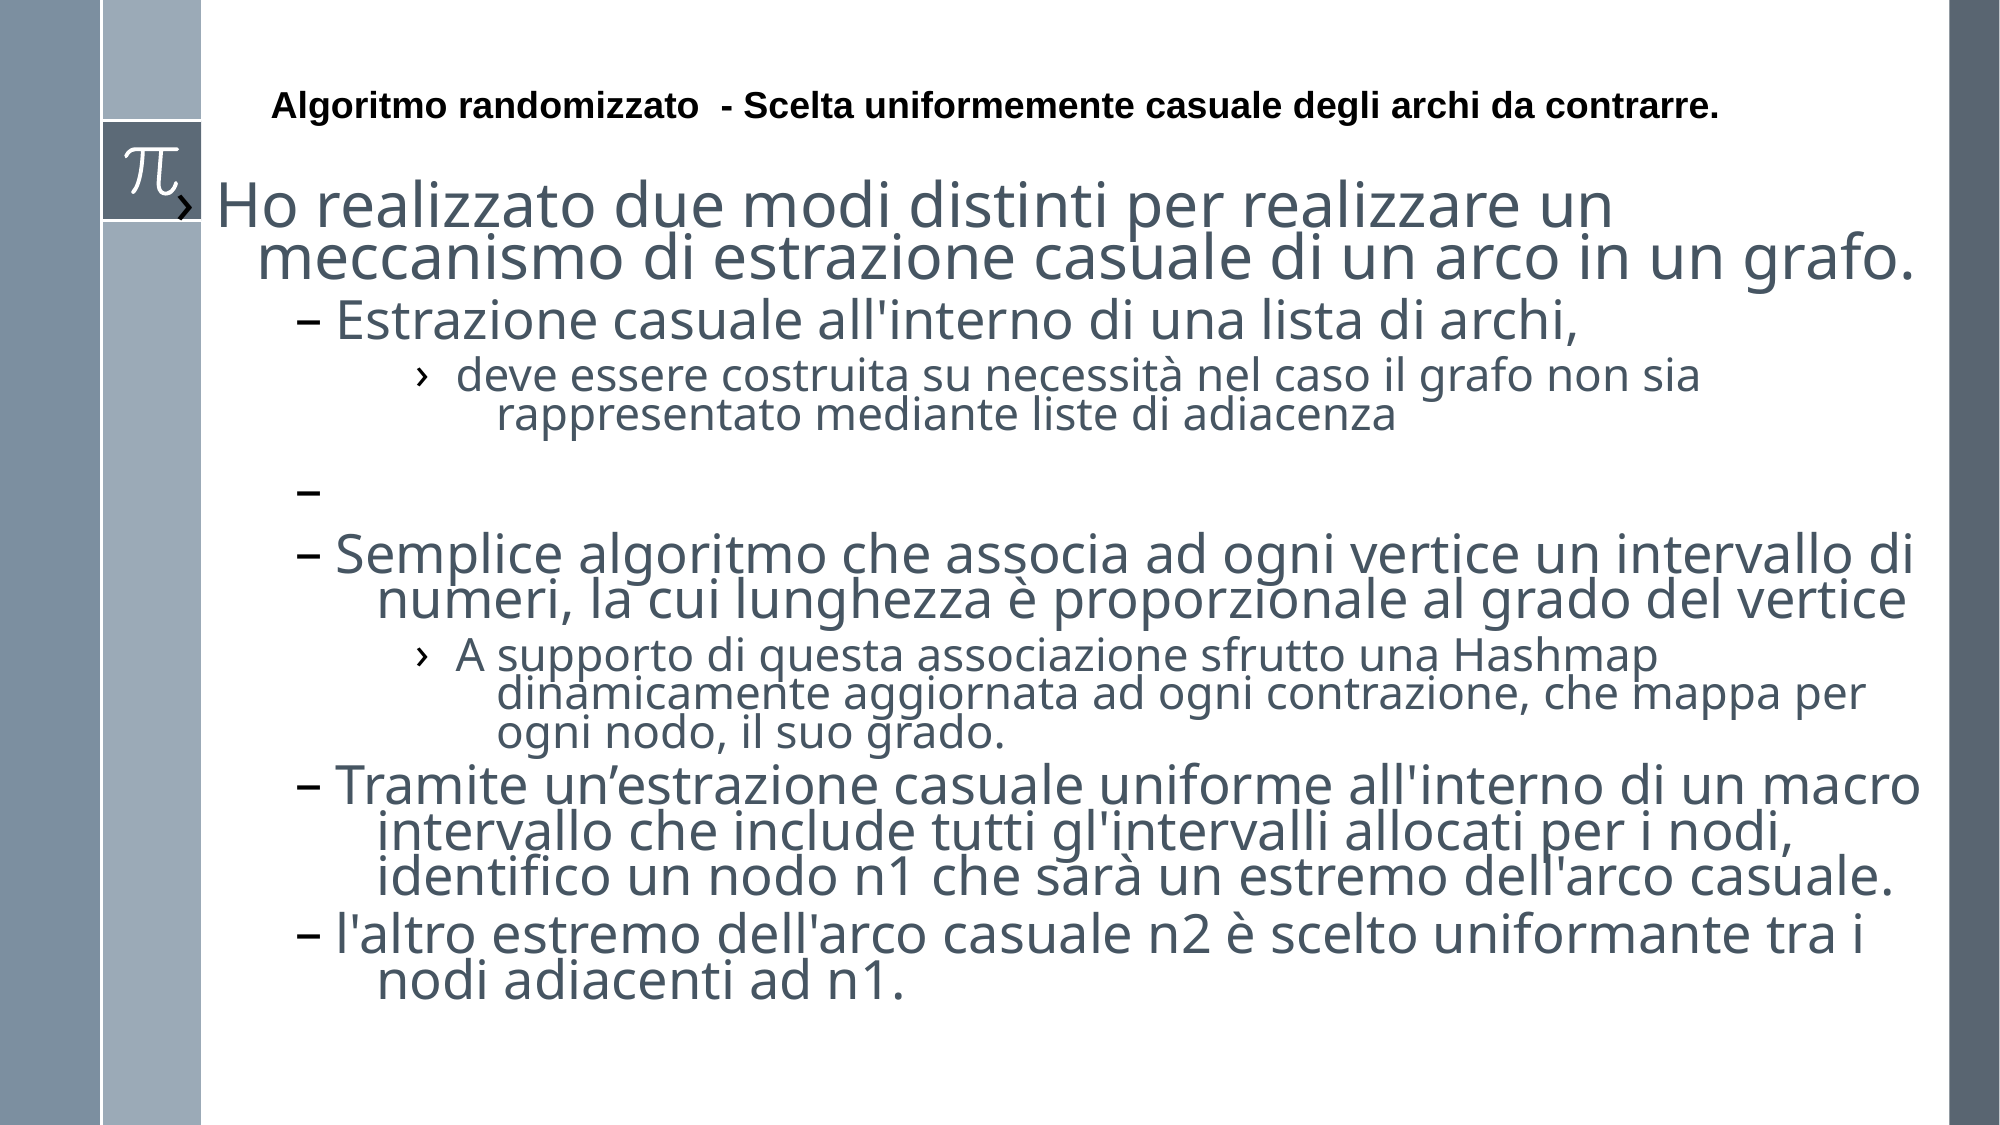

# Algoritmo randomizzato - Scelta uniformemente casuale degli archi da contrarre.
Ho realizzato due modi distinti per realizzare un meccanismo di estrazione casuale di un arco in un grafo.
Estrazione casuale all'interno di una lista di archi,
deve essere costruita su necessità nel caso il grafo non sia rappresentato mediante liste di adiacenza
Semplice algoritmo che associa ad ogni vertice un intervallo di numeri, la cui lunghezza è proporzionale al grado del vertice
A supporto di questa associazione sfrutto una Hashmap dinamicamente aggiornata ad ogni contrazione, che mappa per ogni nodo, il suo grado.
Tramite un’estrazione casuale uniforme all'interno di un macro intervallo che include tutti gl'intervalli allocati per i nodi, identifico un nodo n1 che sarà un estremo dell'arco casuale.
l'altro estremo dell'arco casuale n2 è scelto uniformante tra i nodi adiacenti ad n1.